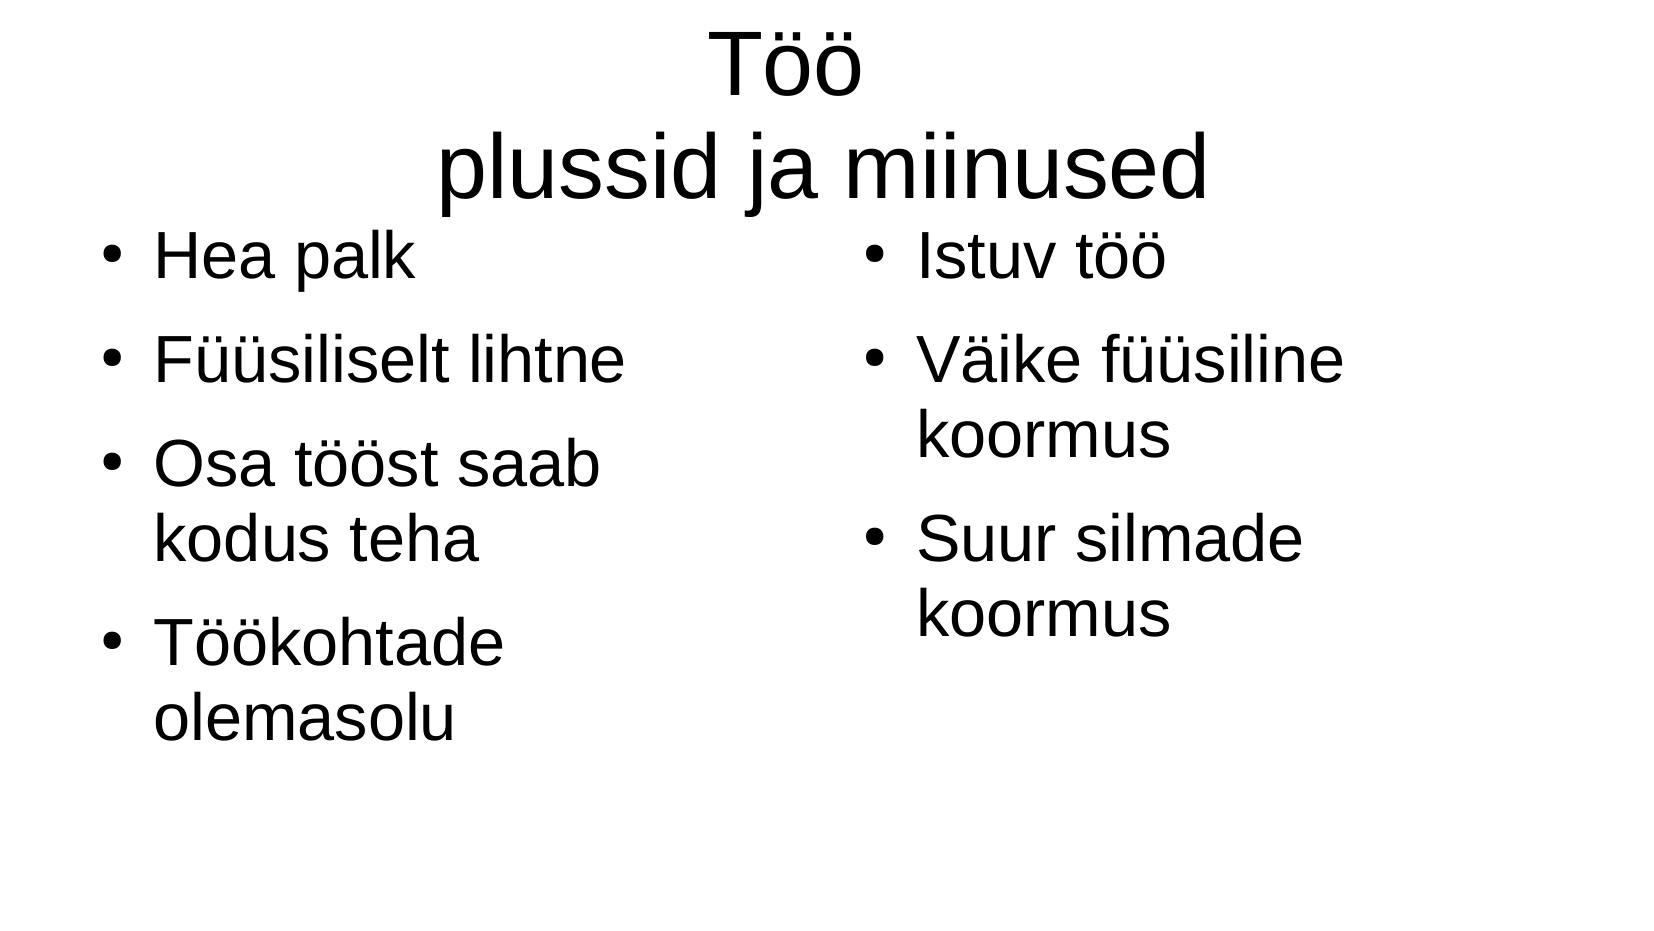

# Töö plussid ja miinused
Hea palk
Füüsiliselt lihtne
Osa tööst saab kodus teha
Töökohtade olemasolu
Istuv töö
Väike füüsiline koormus
Suur silmade koormus